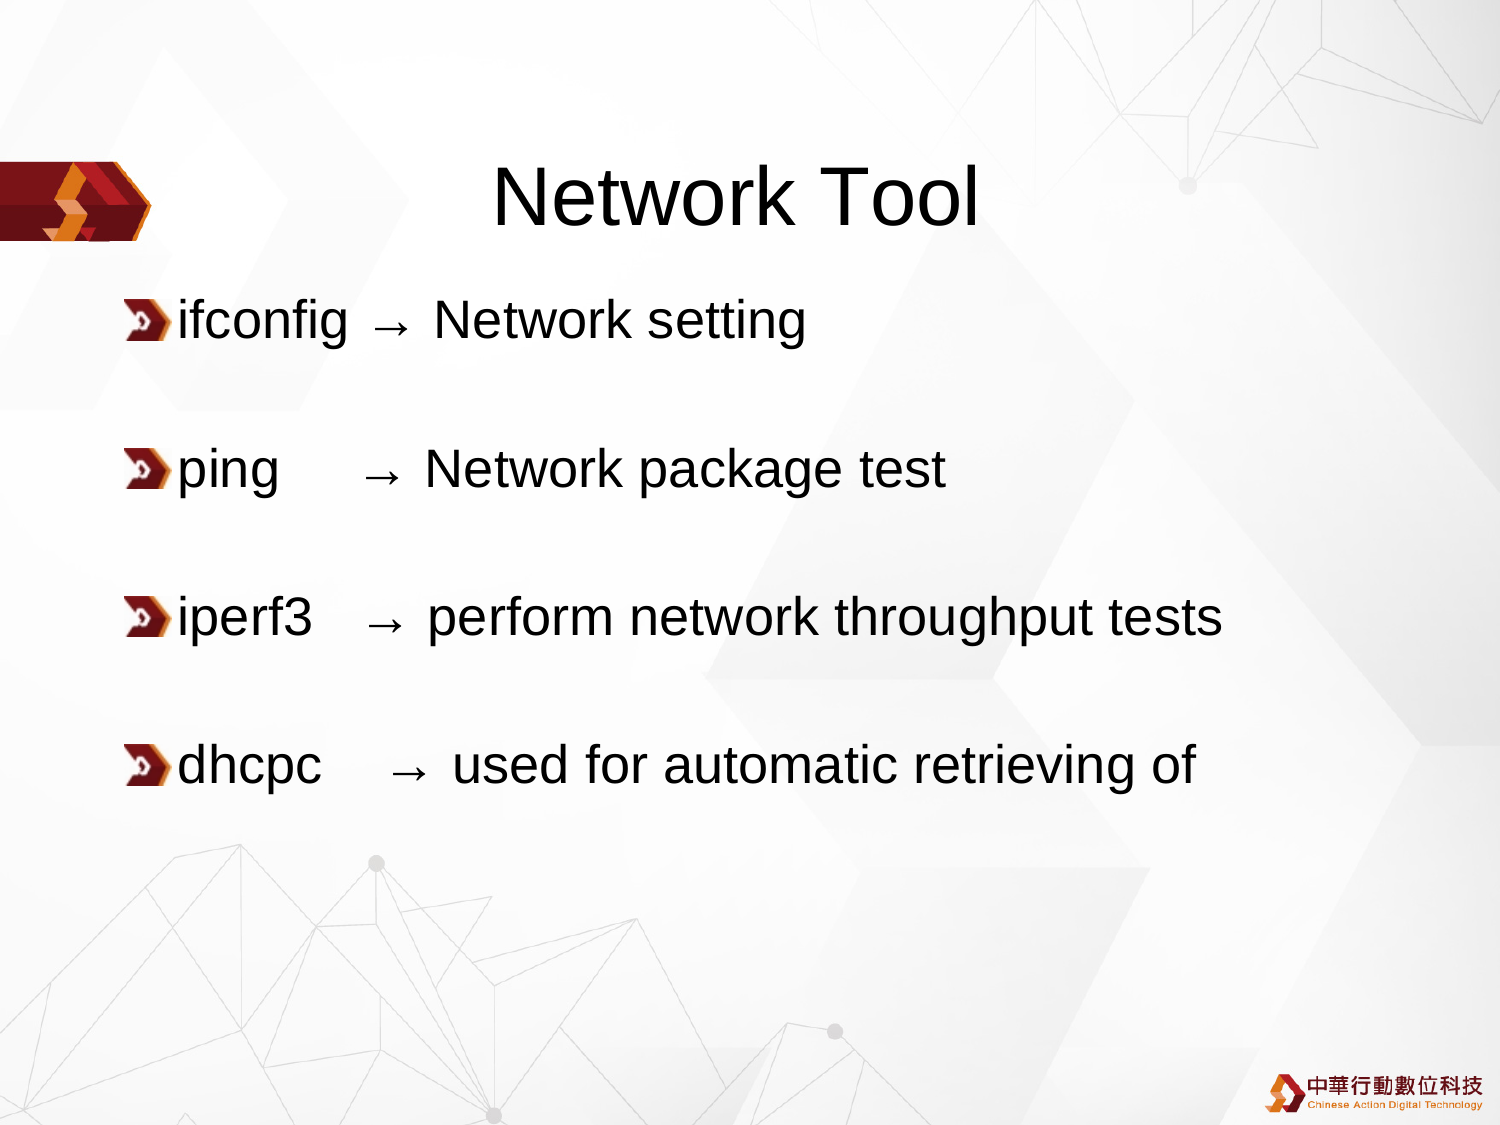

# Network Tool
ifconfig → Network setting
ping → Network package test
iperf3 → perform network throughput tests
dhcpc → used for automatic retrieving of